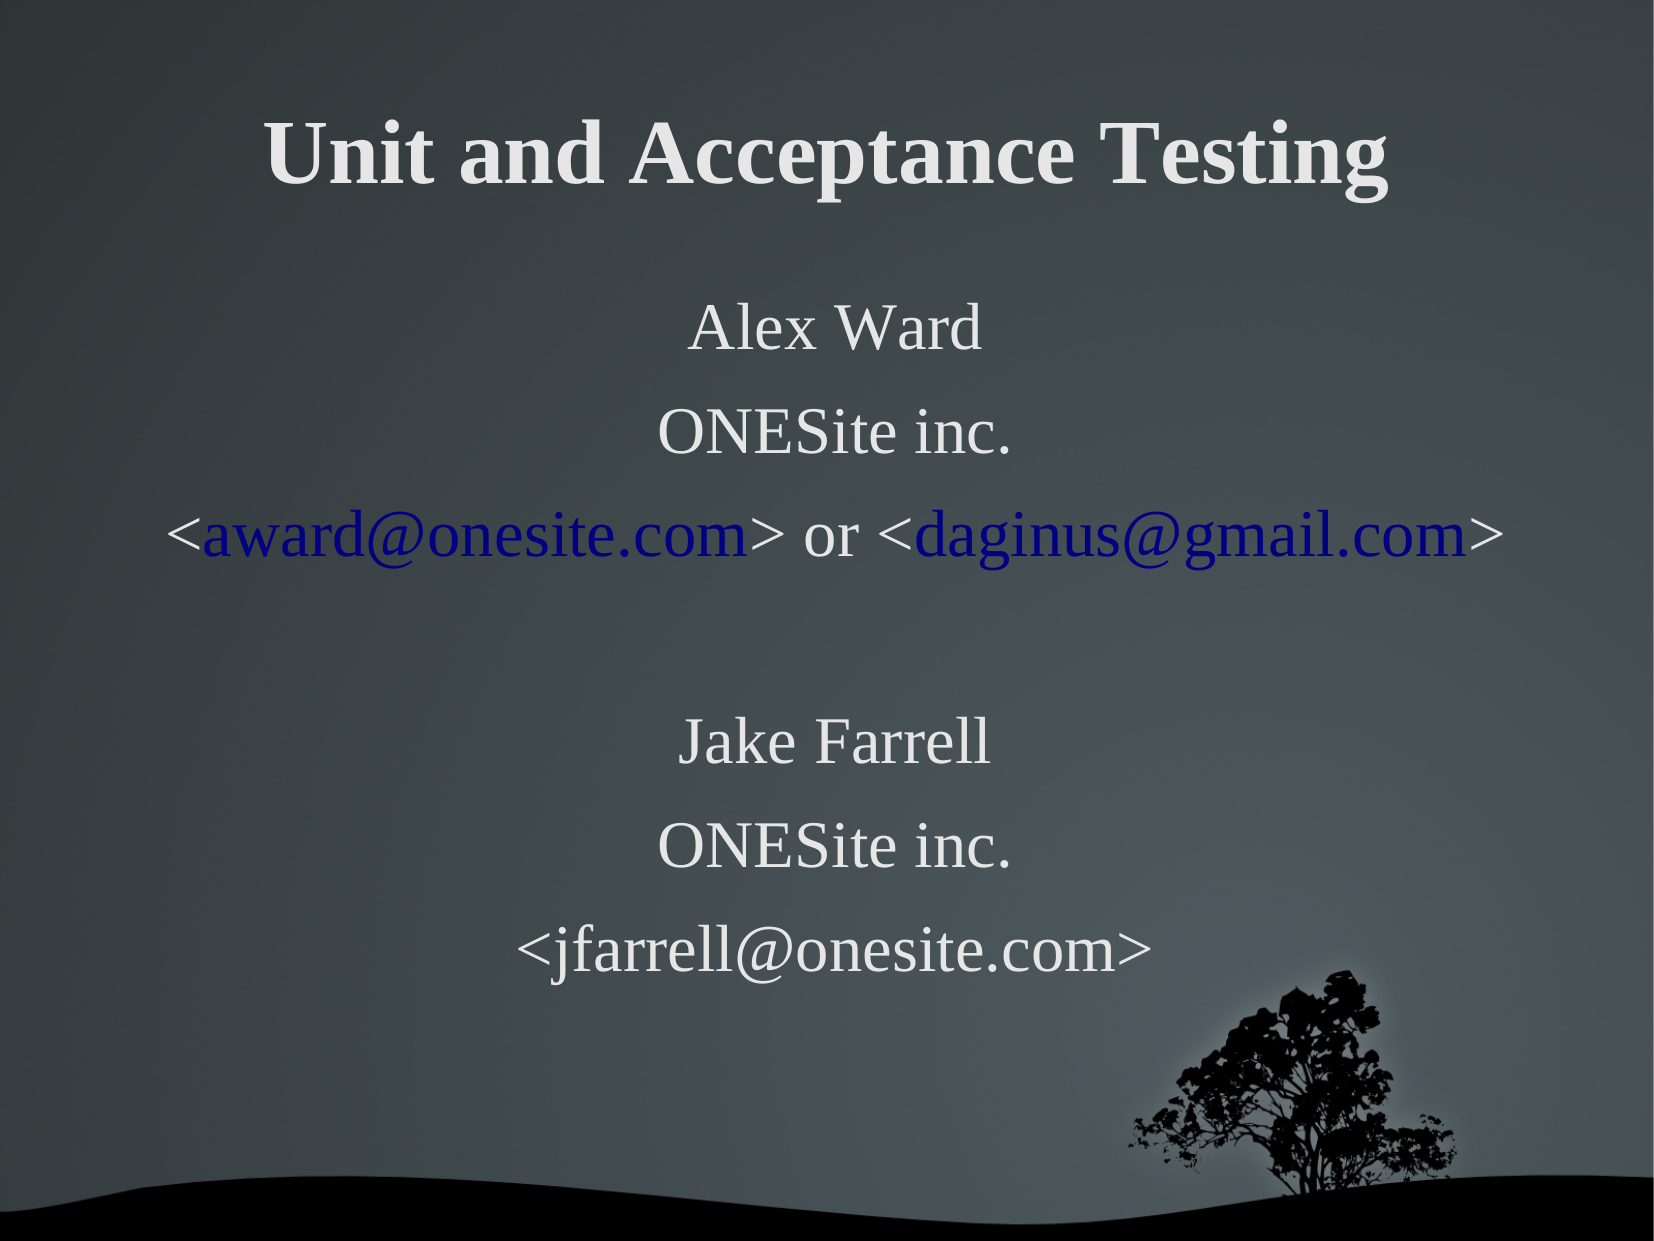

# Unit and Acceptance Testing
Alex Ward
ONESite inc.
<award@onesite.com> or <daginus@gmail.com>
Jake Farrell
ONESite inc.
<jfarrell@onesite.com>